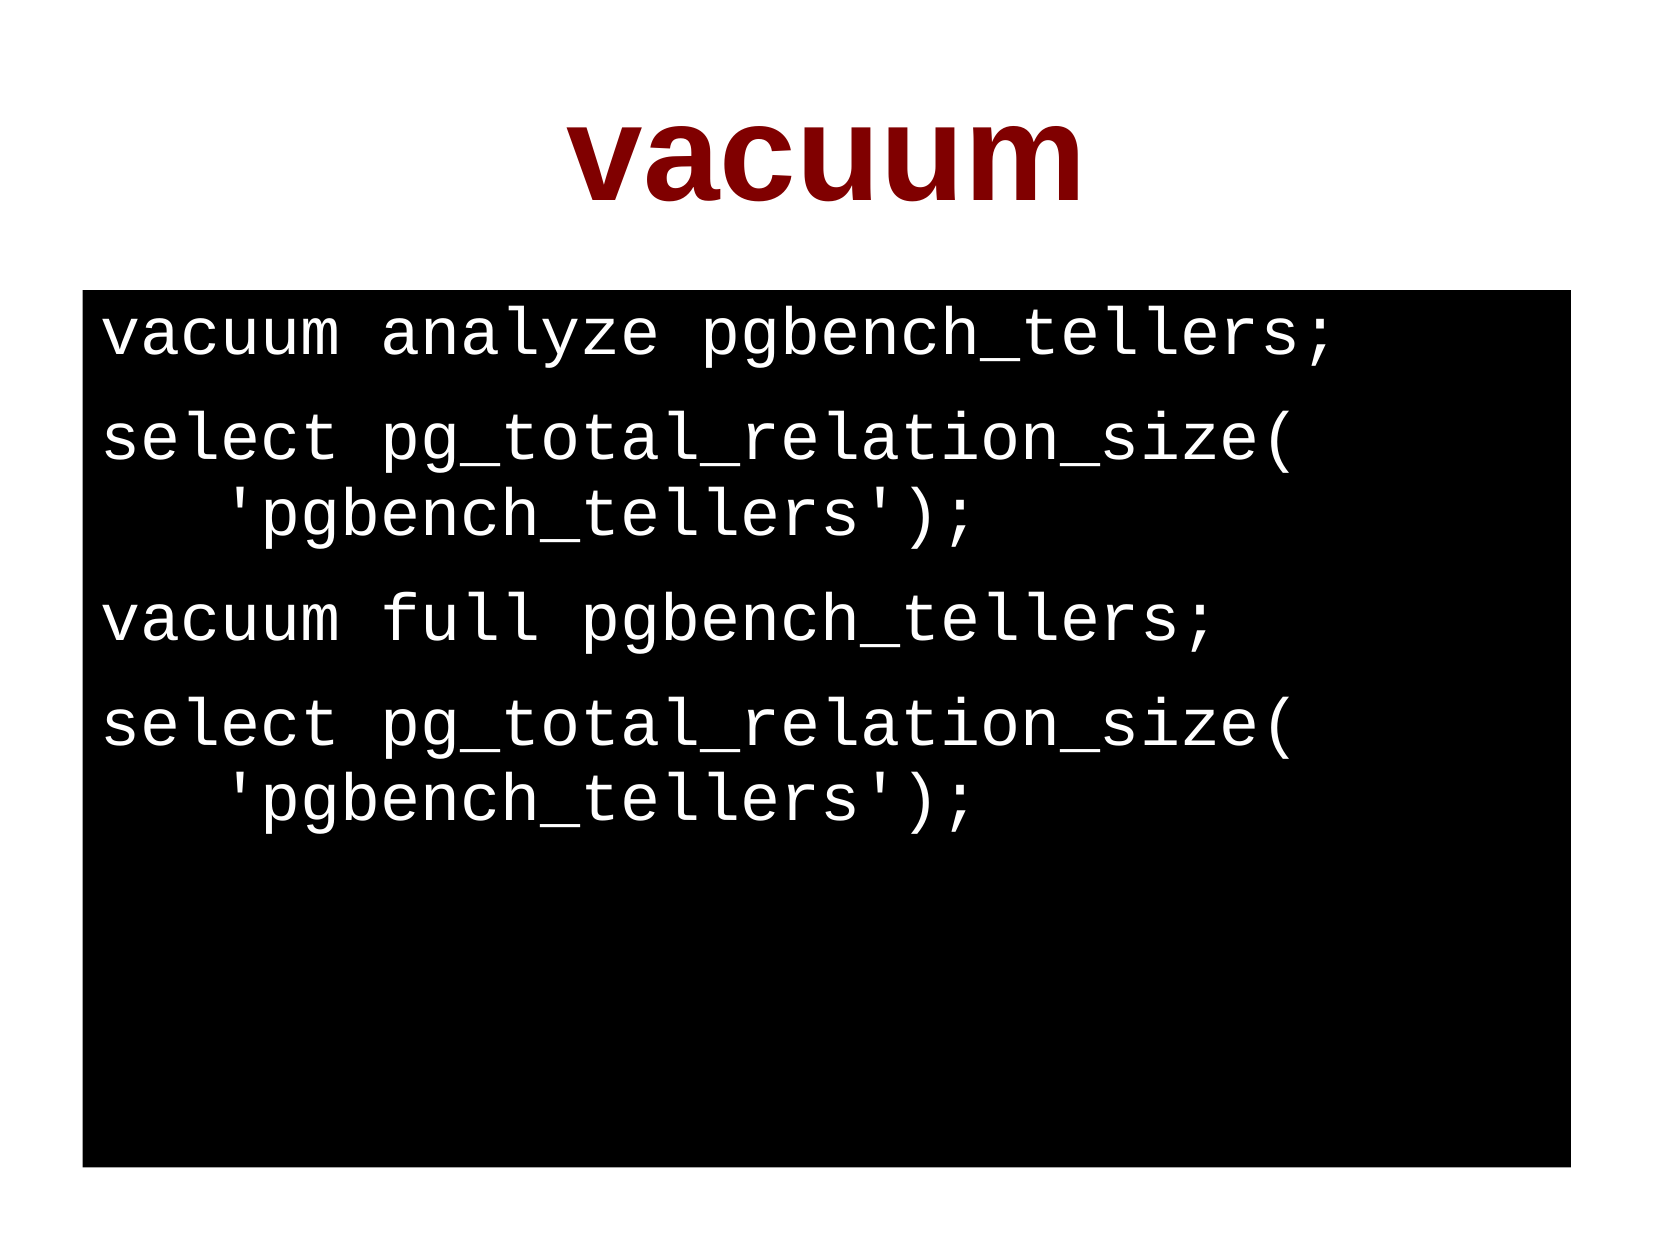

# vacuum
vacuum analyze pgbench_tellers;
select pg_total_relation_size(
 'pgbench_tellers');
vacuum full pgbench_tellers;
select pg_total_relation_size(
 'pgbench_tellers');